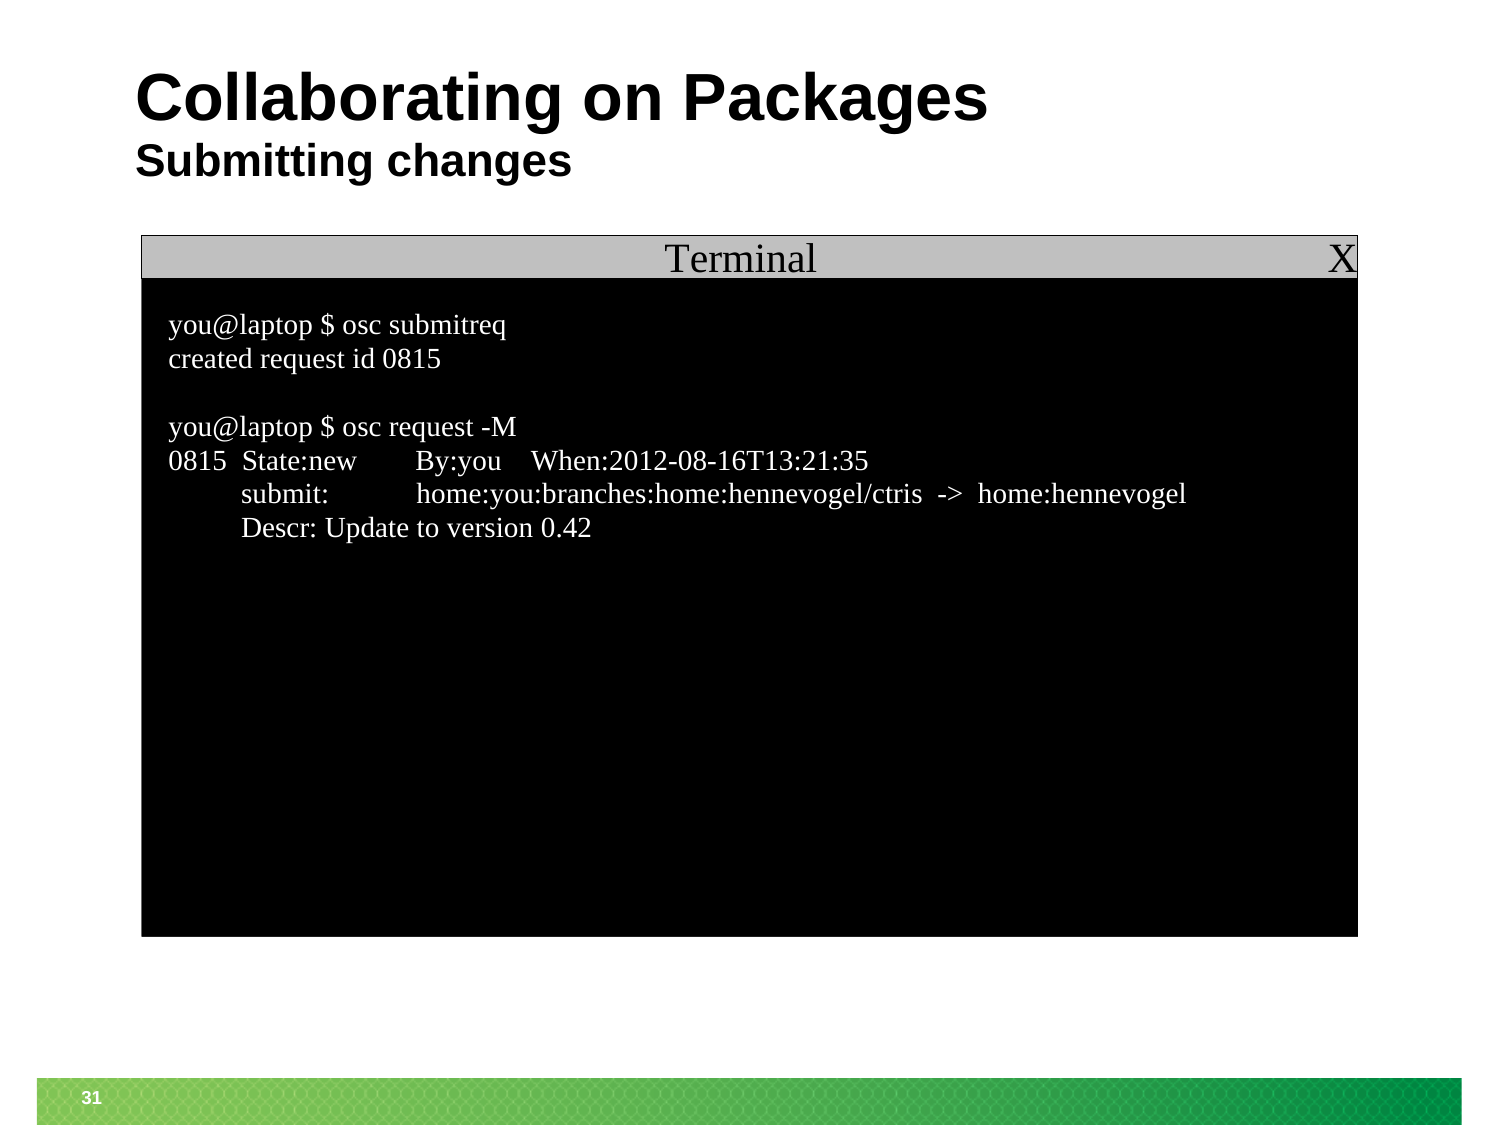

# Collaborating on Packages Submitting changes
Terminal 							X
Terminal 							X
you@laptop $
you@laptop $ osc submitreq
created request id 0815
you@laptop $ osc request -M
0815 State:new By:you When:2012-08-16T13:21:35
 submit: home:you:branches:home:hennevogel/ctris -> home:hennevogel
 Descr: Update to version 0.42